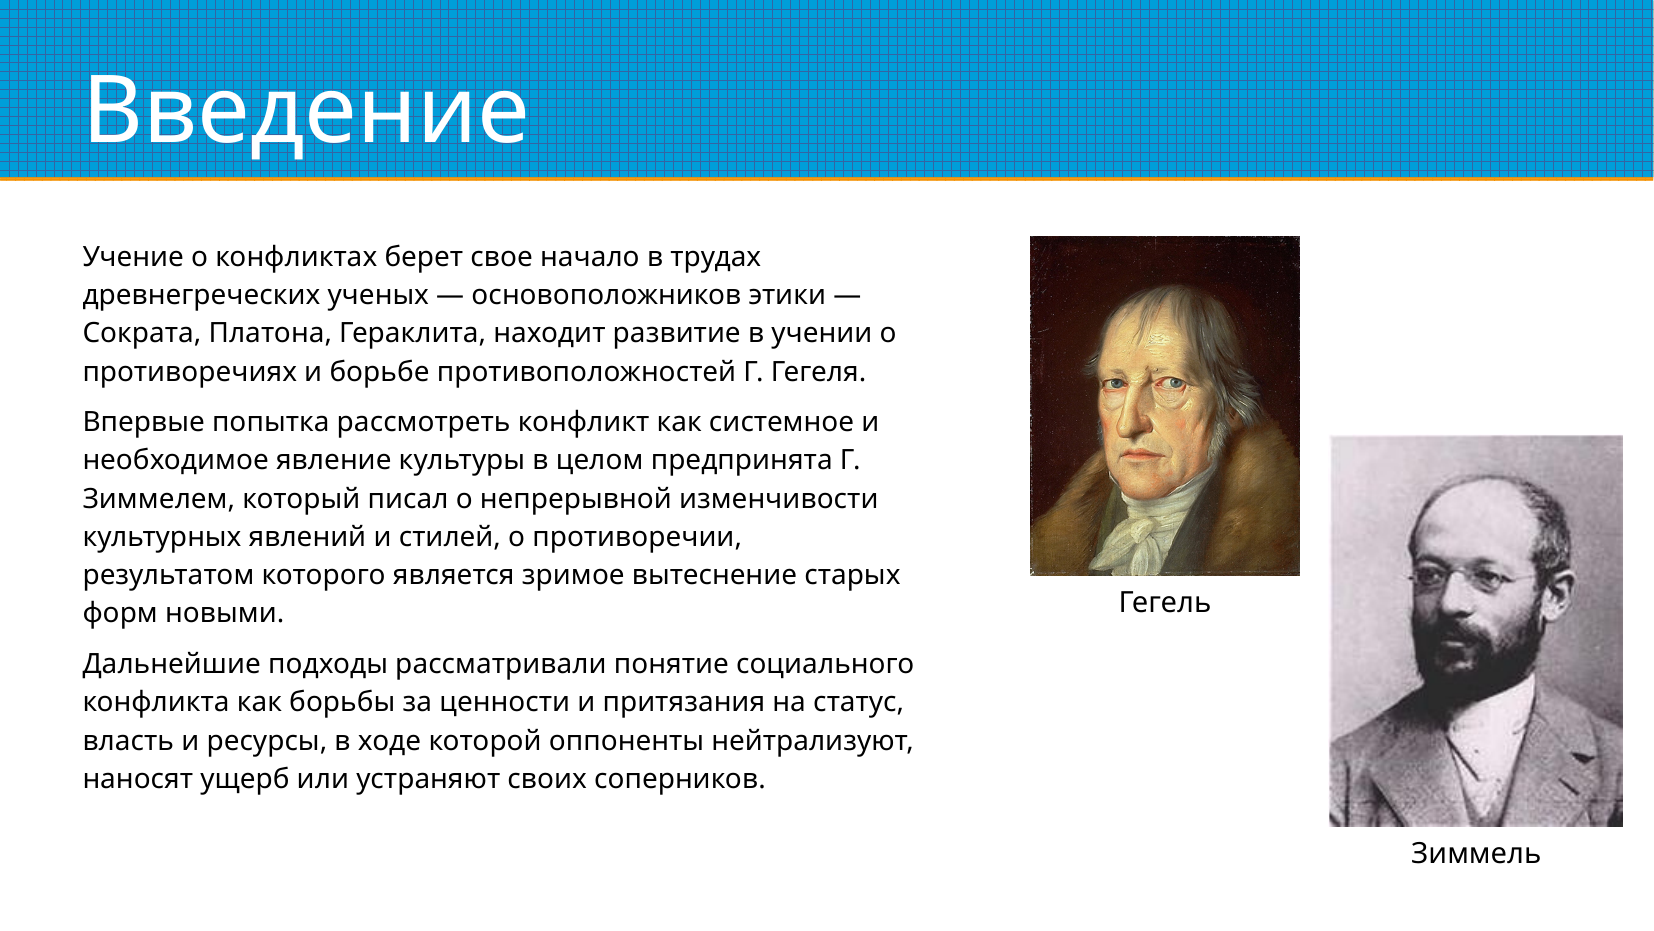

# Введение
Учение о конфликтах берет свое начало в трудах древнегреческих ученых — основоположников этики — Сократа, Платона, Гераклита, находит развитие в учении о противоречиях и борьбе противоположностей Г. Гегеля.
Впервые попытка рассмотреть конфликт как системное и необходимое явление культуры в целом предпринята Г. Зиммелем, который писал о непрерывной изменчивости культурных явлений и стилей, о противоречии, результатом которого является зримое вытеснение старых форм новыми.
Дальнейшие подходы рассматривали понятие социального конфликта как борьбы за ценности и притязания на статус, власть и ресурсы, в ходе которой оппоненты нейтрализуют, наносят ущерб или устраняют своих соперников.
Гегель
Зиммель